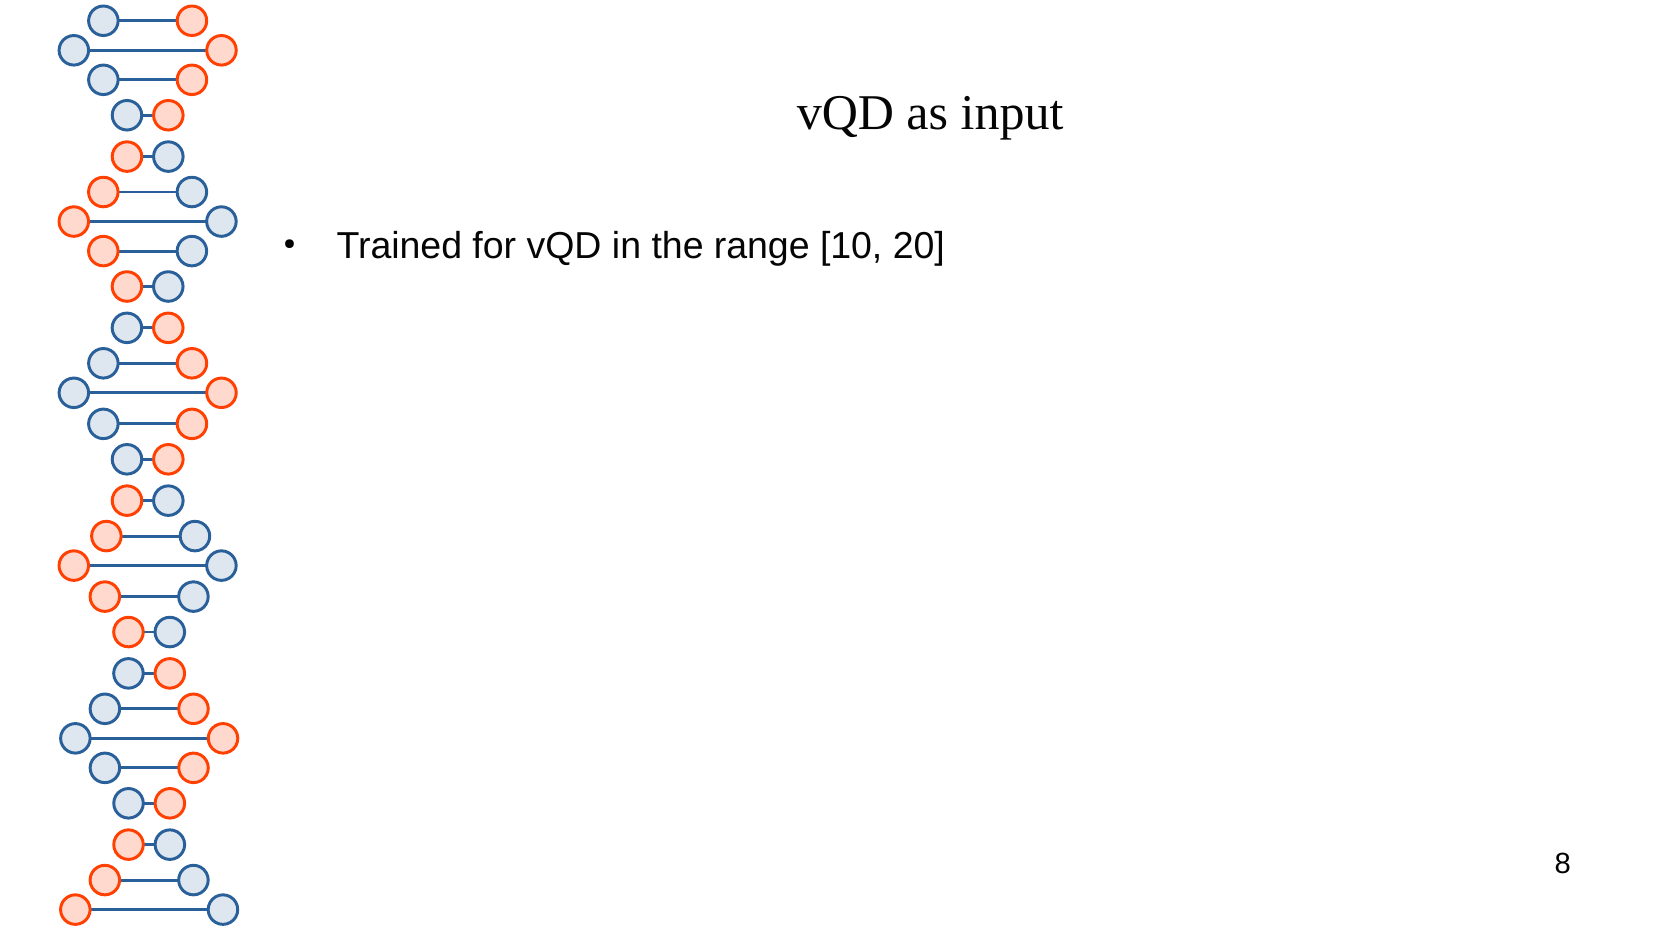

# vQD as input
Trained for vQD in the range [10, 20]
8